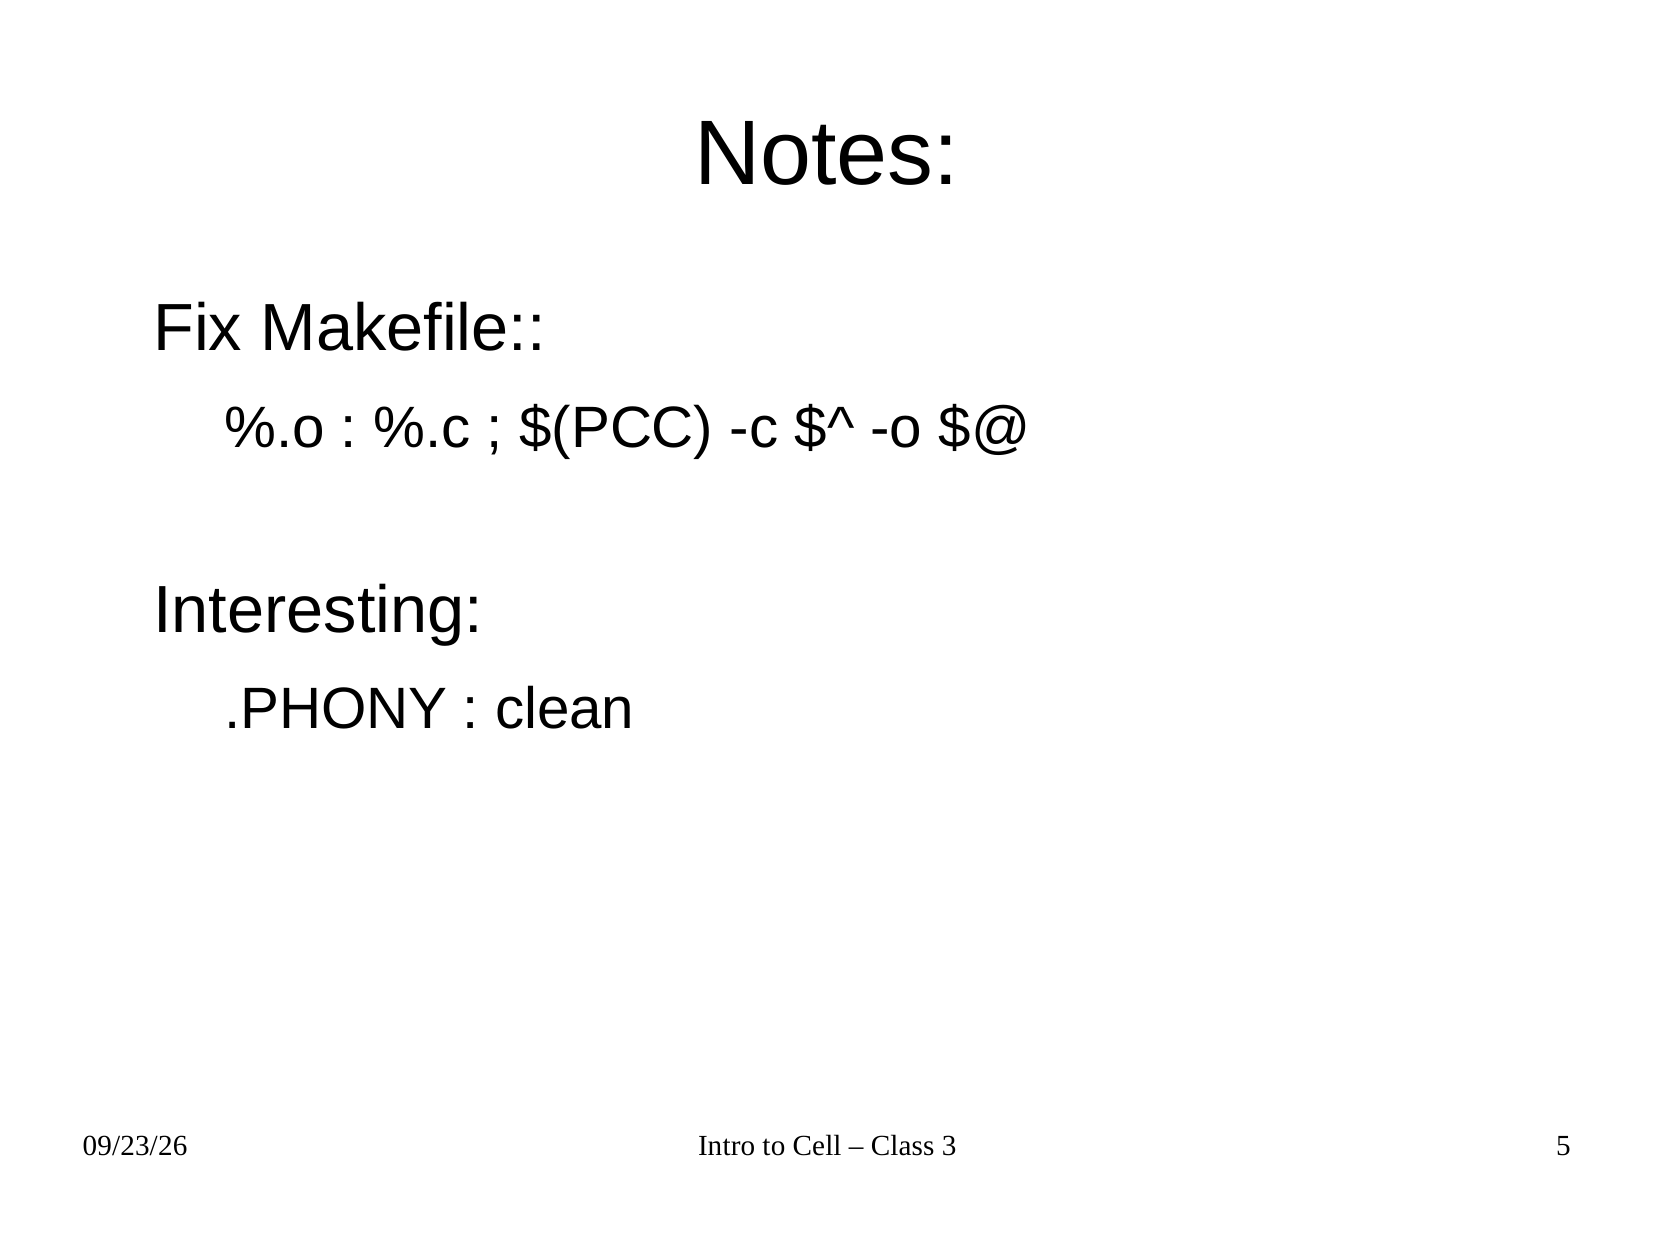

# Notes:
Fix Makefile::
%.o : %.c ; $(PCC) -c $^ -o $@
Interesting:
.PHONY : clean
Cell Programming Workshop
5